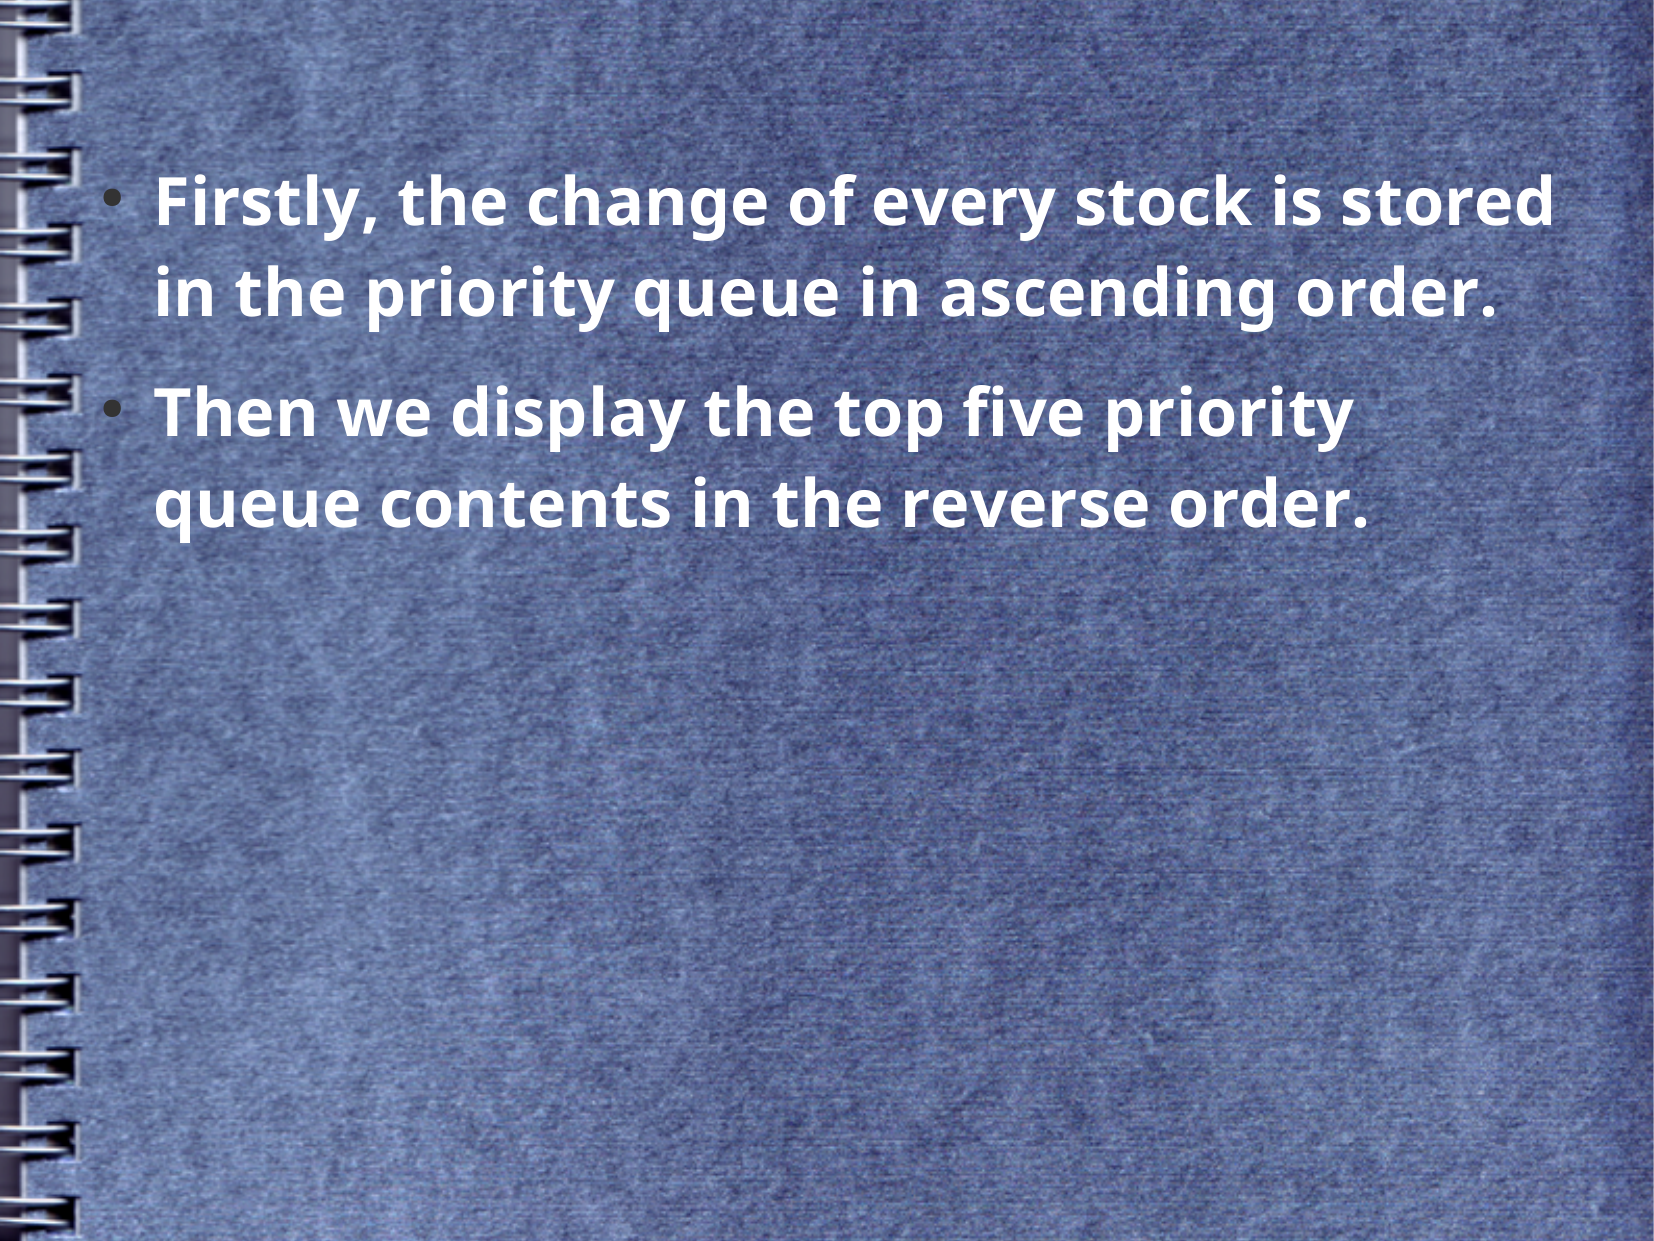

# Firstly, the change of every stock is stored in the priority queue in ascending order.
Then we display the top five priority queue contents in the reverse order.